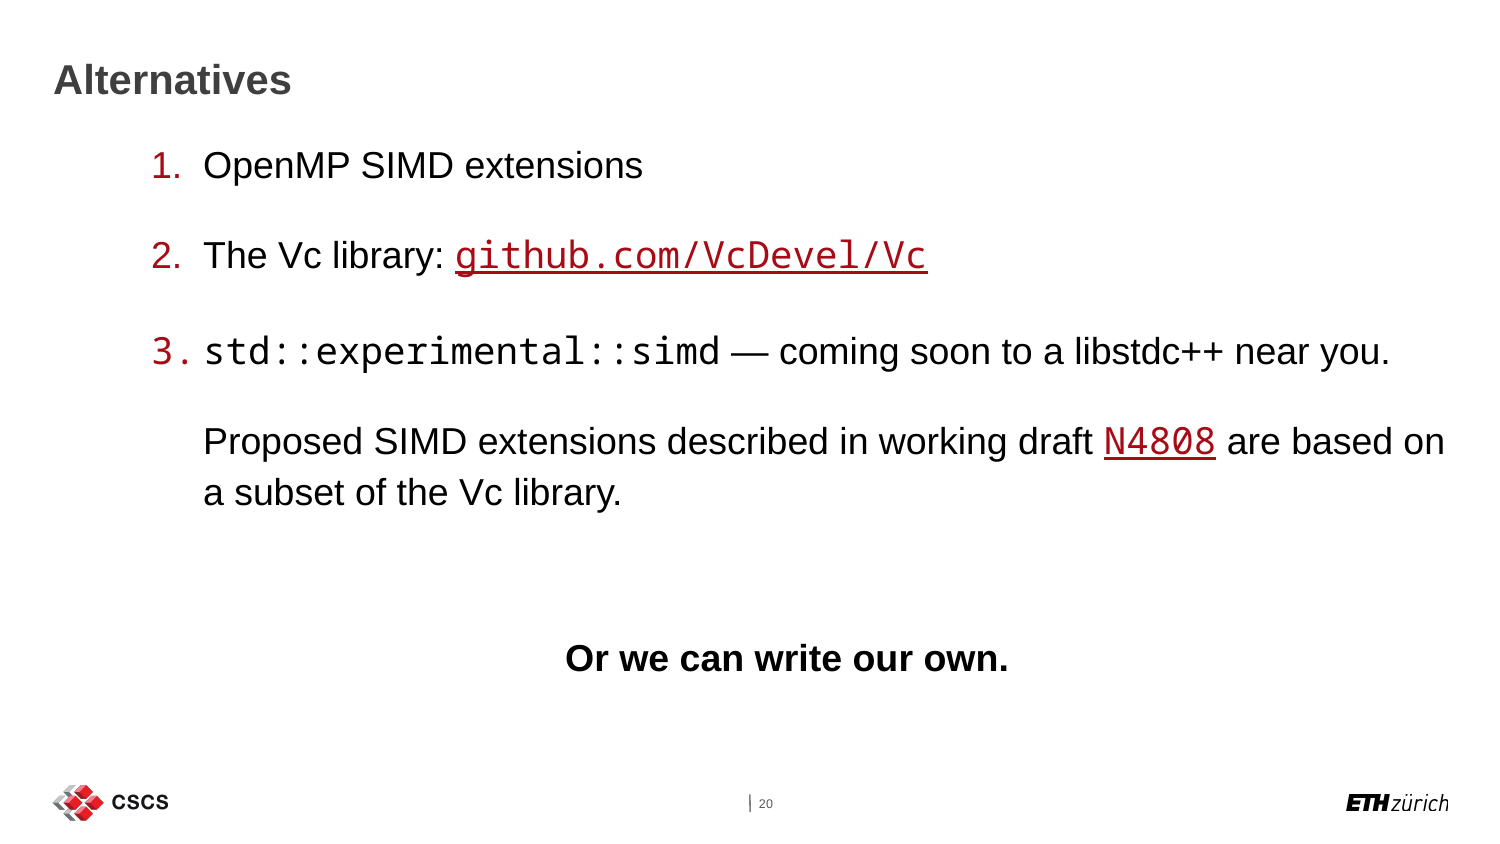

# Alternatives
OpenMP SIMD extensions
The Vc library: github.com/VcDevel/Vc
std::experimental::simd — coming soon to a libstdc++ near you.
Proposed SIMD extensions described in working draft N4808 are based on a subset of the Vc library.
Or we can write our own.